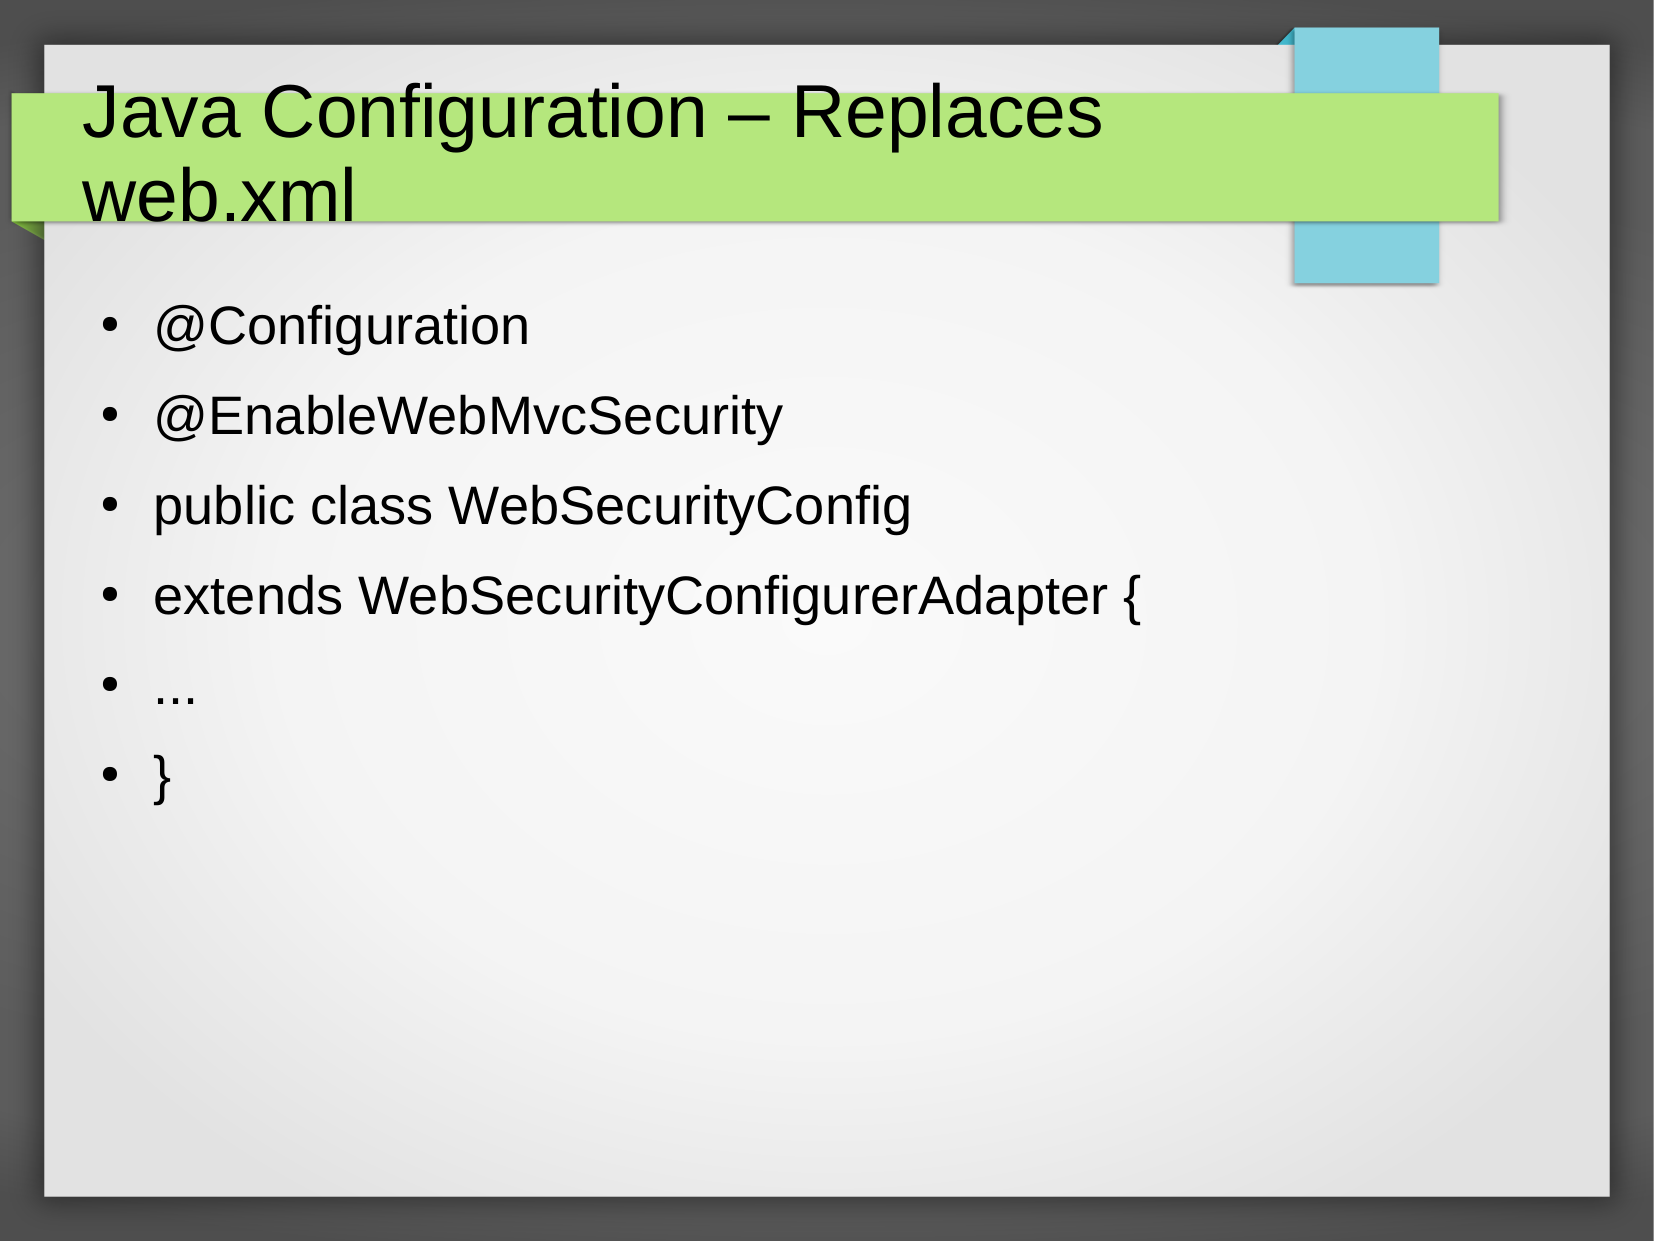

# Java Configuration – Replaces web.xml
@Configuration
@EnableWebMvcSecurity
public class WebSecurityConfig
extends WebSecurityConfigurerAdapter {
...
}